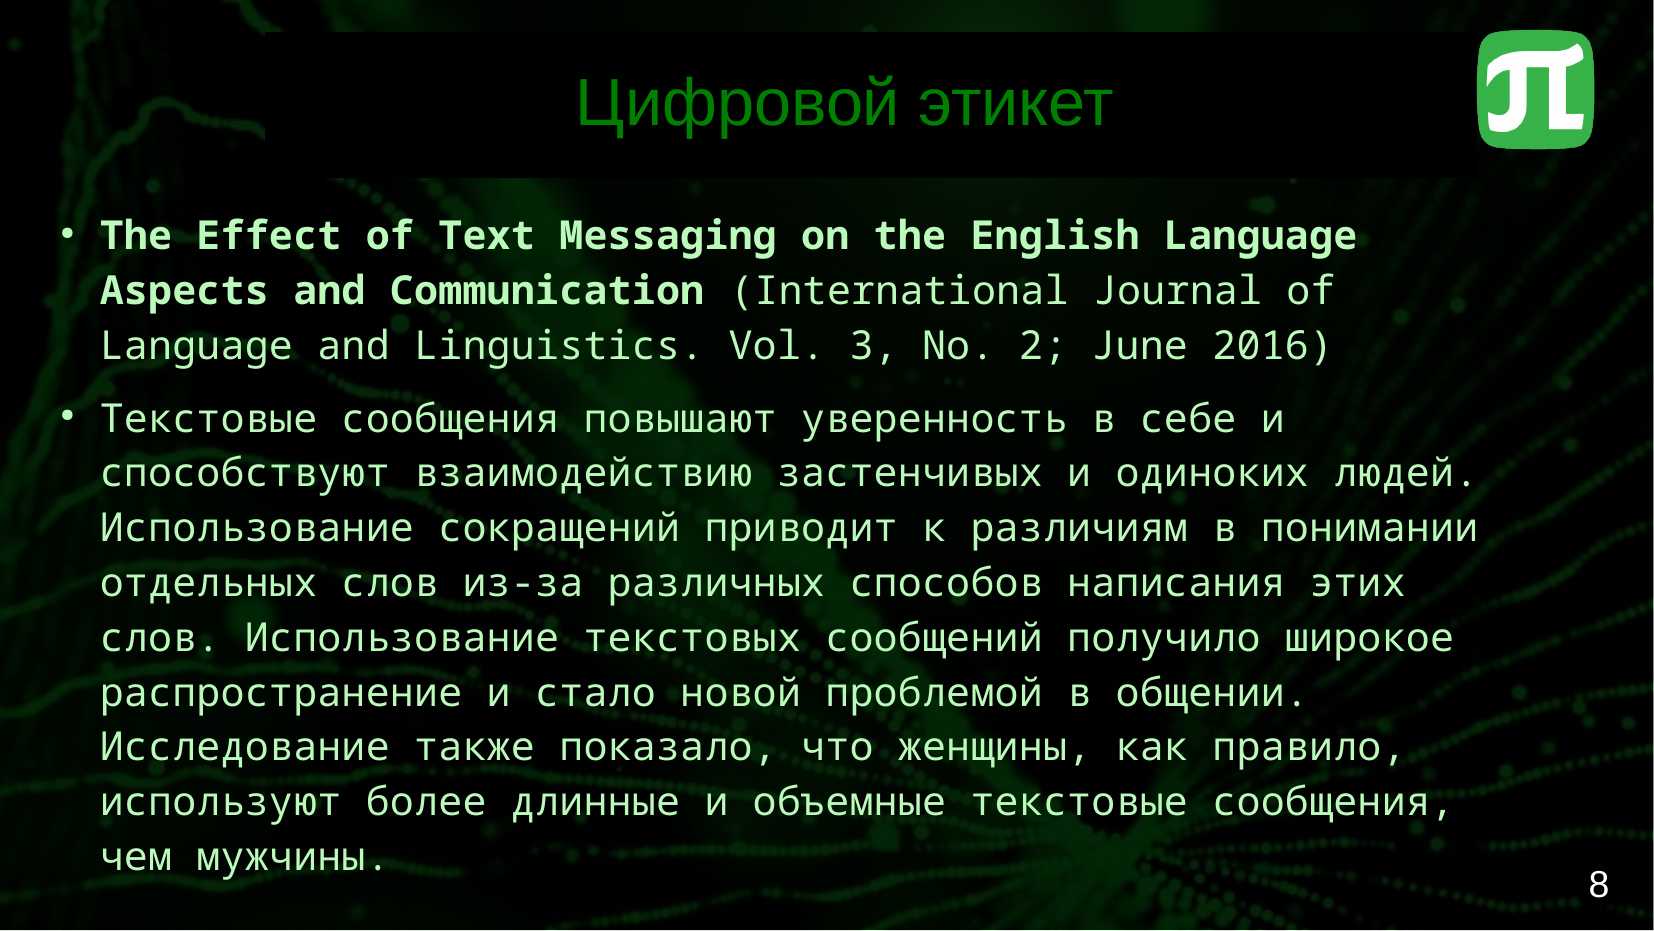

Цифровой этикет
# The Effect of Text Messaging on the English Language Aspects and Communication (International Journal of Language and Linguistics. Vol. 3, No. 2; June 2016)
Текстовые сообщения повышают уверенность в себе и способствуют взаимодействию застенчивых и одиноких людей. Использование сокращений приводит к различиям в понимании отдельных слов из-за различных способов написания этих слов. Использование текстовых сообщений получило широкое распространение и стало новой проблемой в общении. Исследование также показало, что женщины, как правило, используют более длинные и объемные текстовые сообщения, чем мужчины.
8